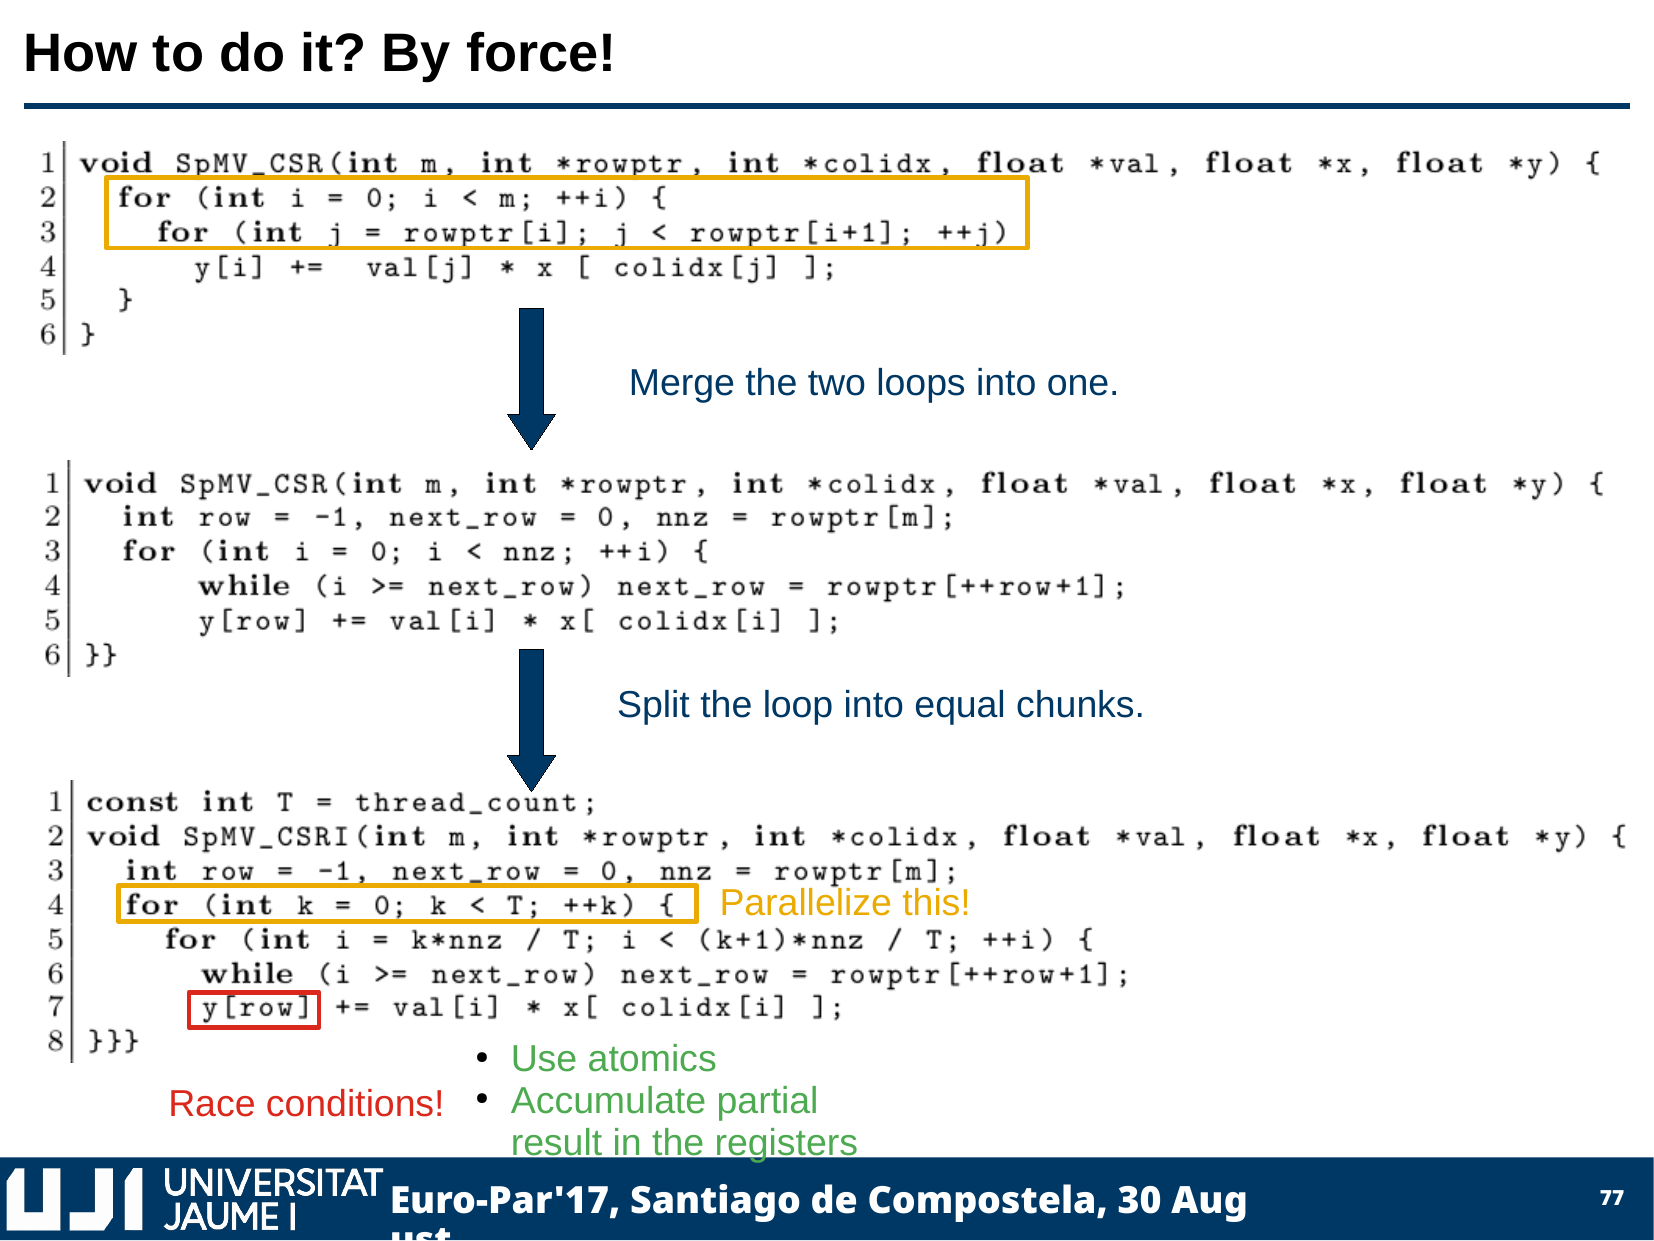

# How to do it? By force!
Merge the two loops into one.
Split the loop into equal chunks.
Parallelize this!
Use atomics
Accumulate partial result in the registers
Race conditions!
Euro-Par'17, Santiago de Compostela, 30 August
77